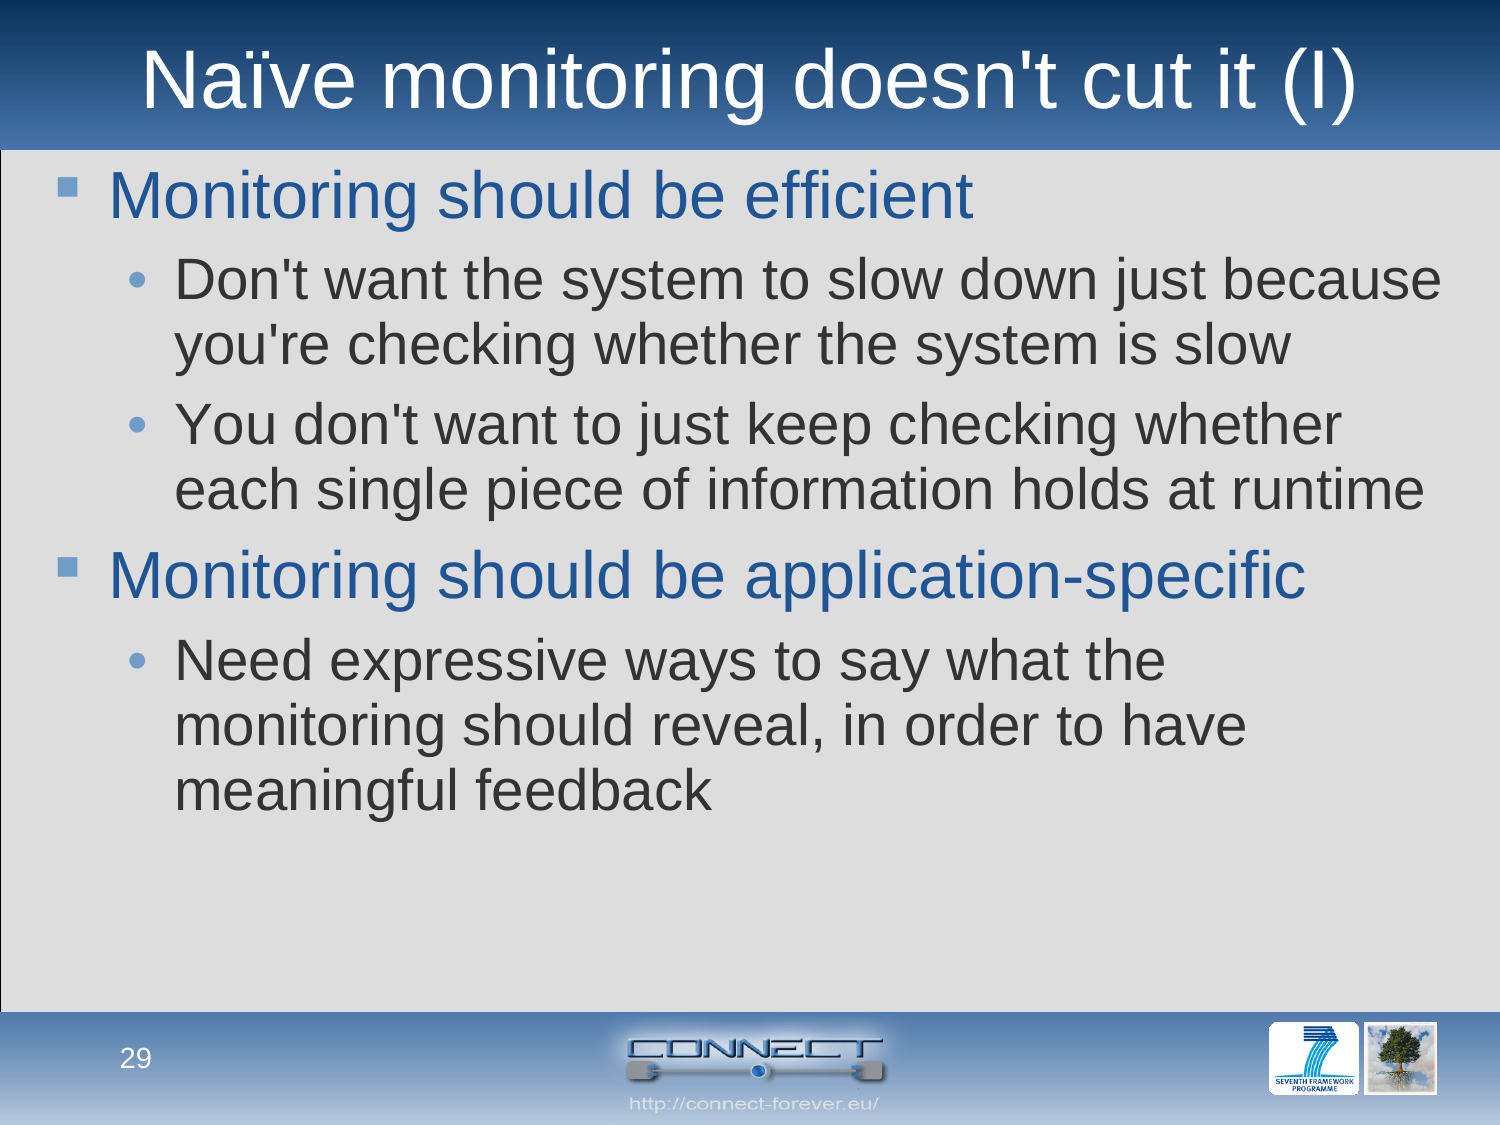

# Naïve monitoring doesn't cut it (I)
Monitoring should be efficient
Don't want the system to slow down just because you're checking whether the system is slow
You don't want to just keep checking whether each single piece of information holds at runtime
Monitoring should be application-specific
Need expressive ways to say what the monitoring should reveal, in order to have meaningful feedback
29